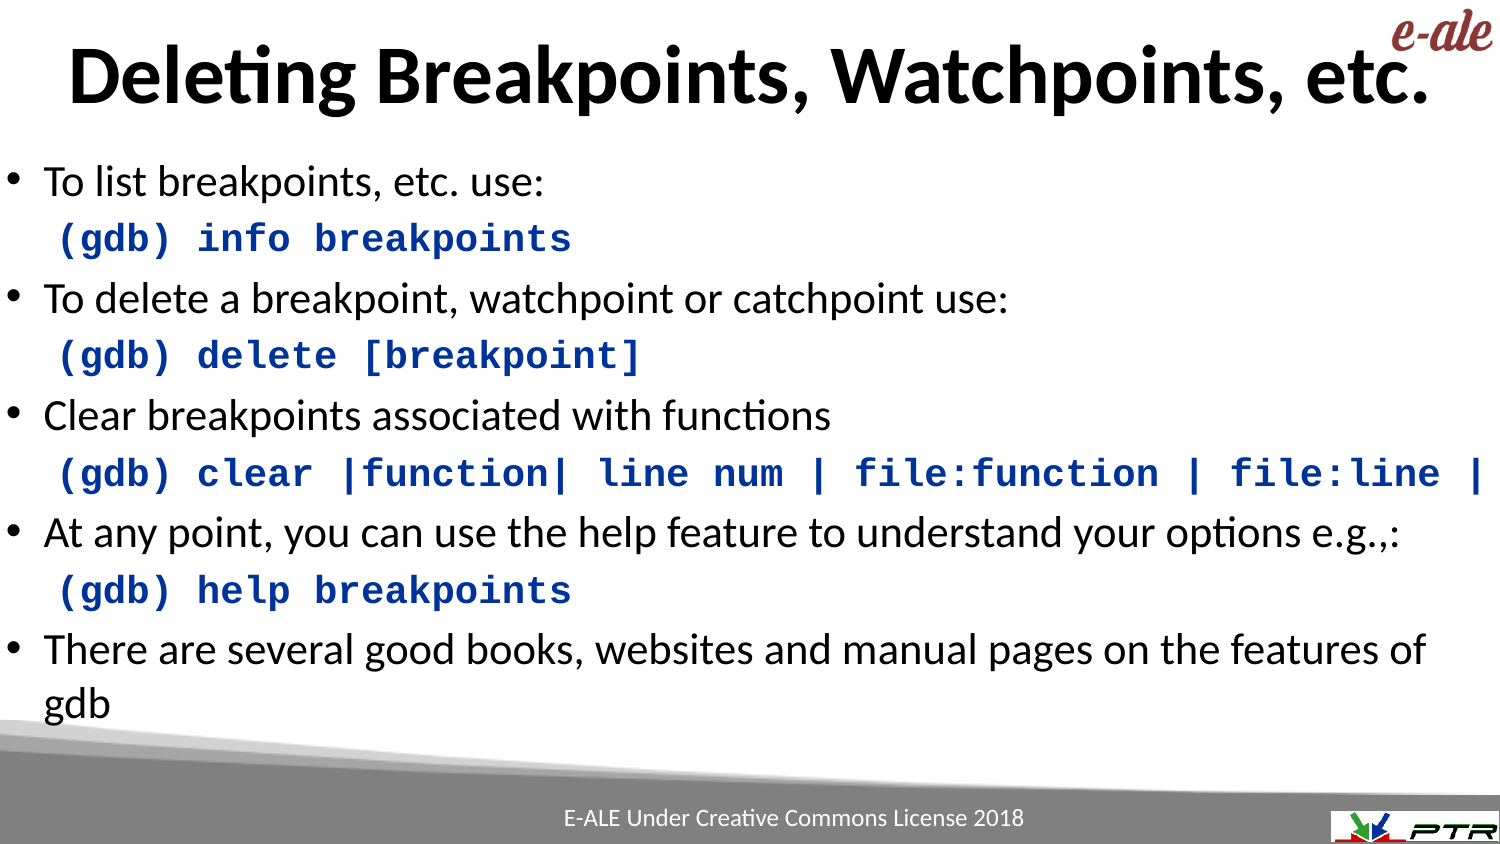

# Deleting Breakpoints, Watchpoints, etc.
To list breakpoints, etc. use:
(gdb) info breakpoints
To delete a breakpoint, watchpoint or catchpoint use:
(gdb) delete [breakpoint]
Clear breakpoints associated with functions
(gdb) clear |function| line num | file:function | file:line |
At any point, you can use the help feature to understand your options e.g.,:
(gdb) help breakpoints
There are several good books, websites and manual pages on the features of gdb